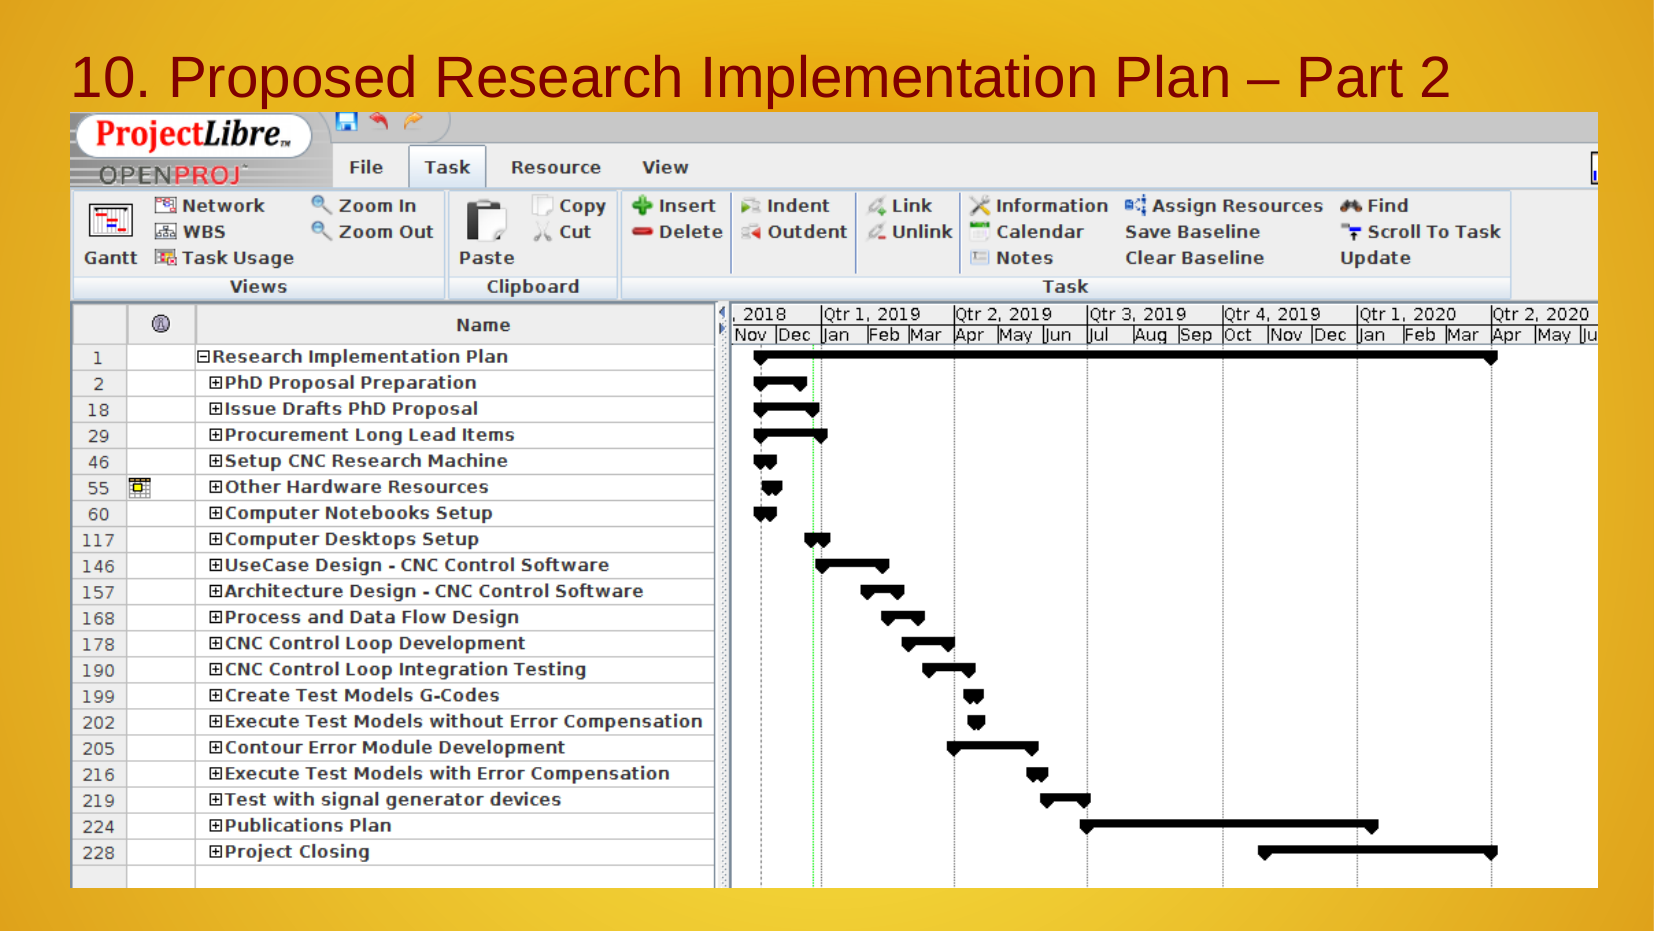

# 10. Proposed Research Implementation Plan – Part 2